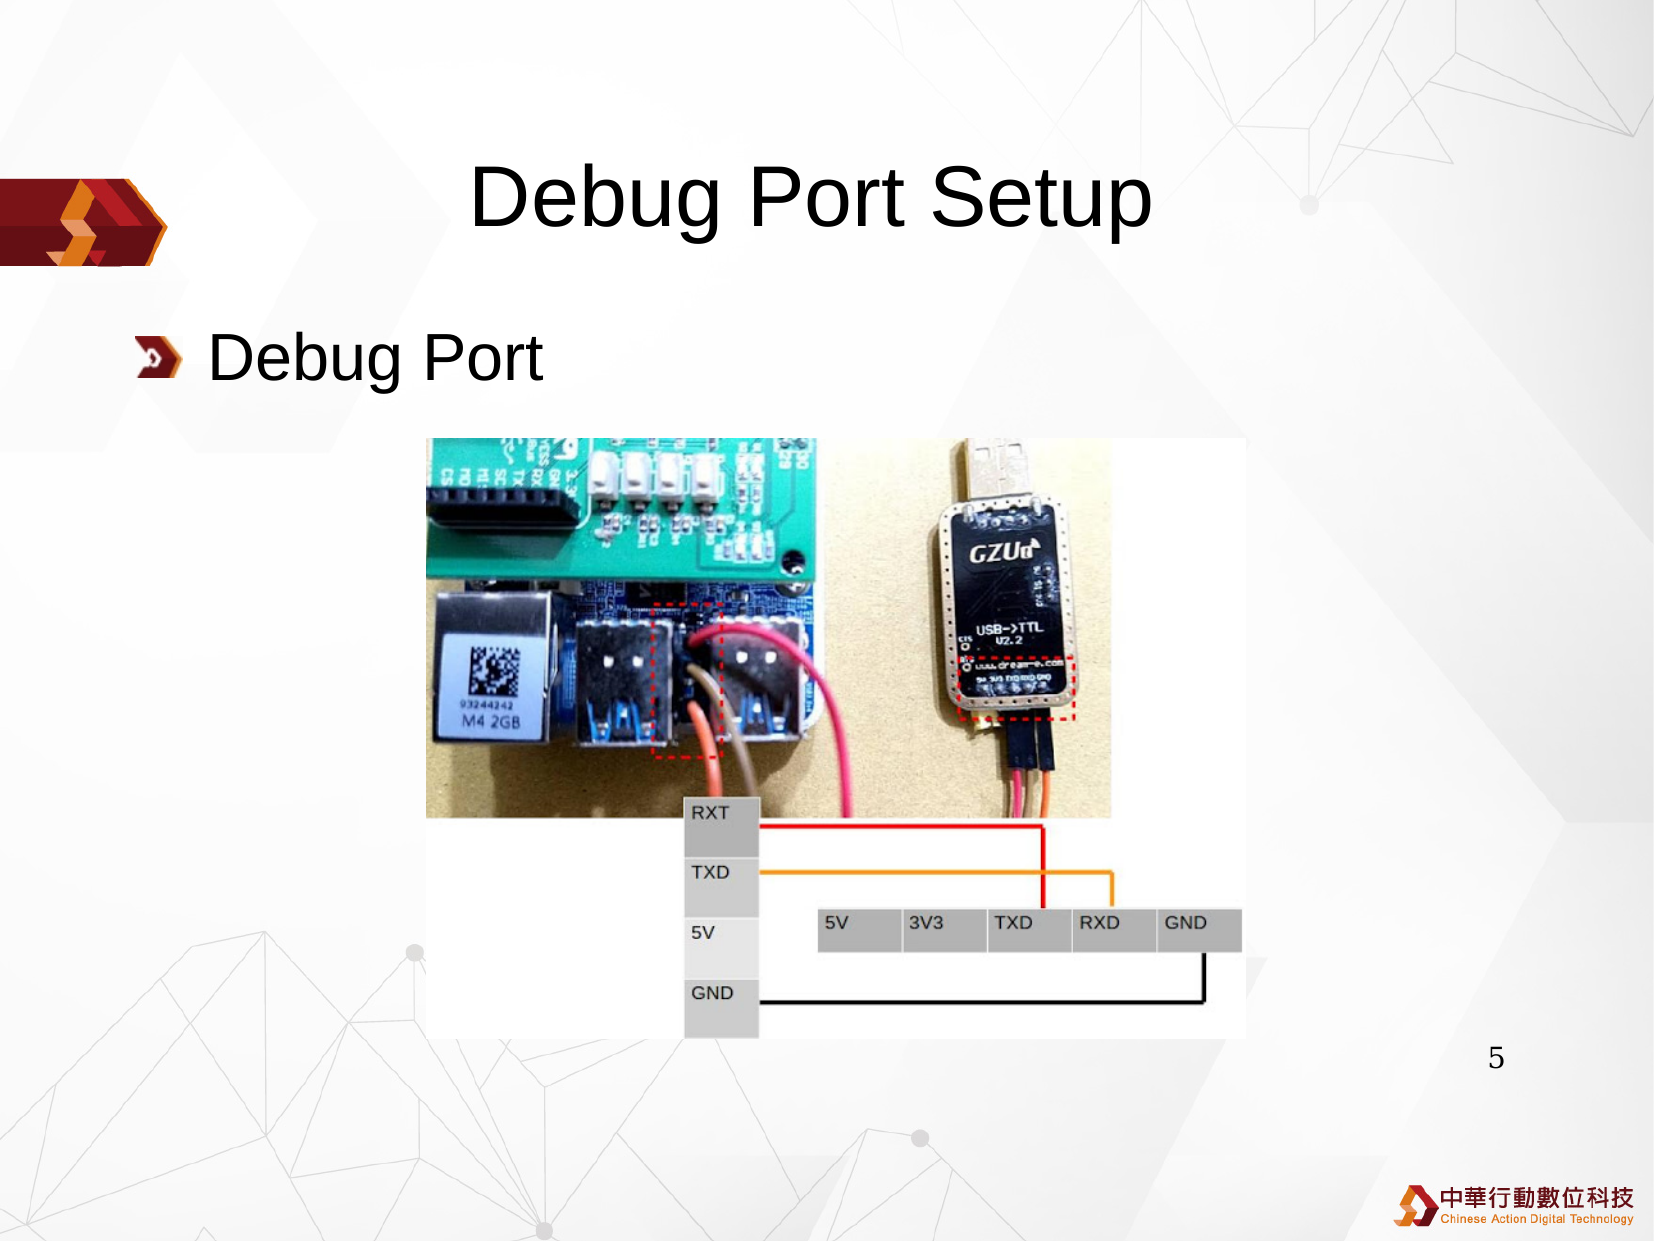

# Debug Port Setup
 Debug Port
5